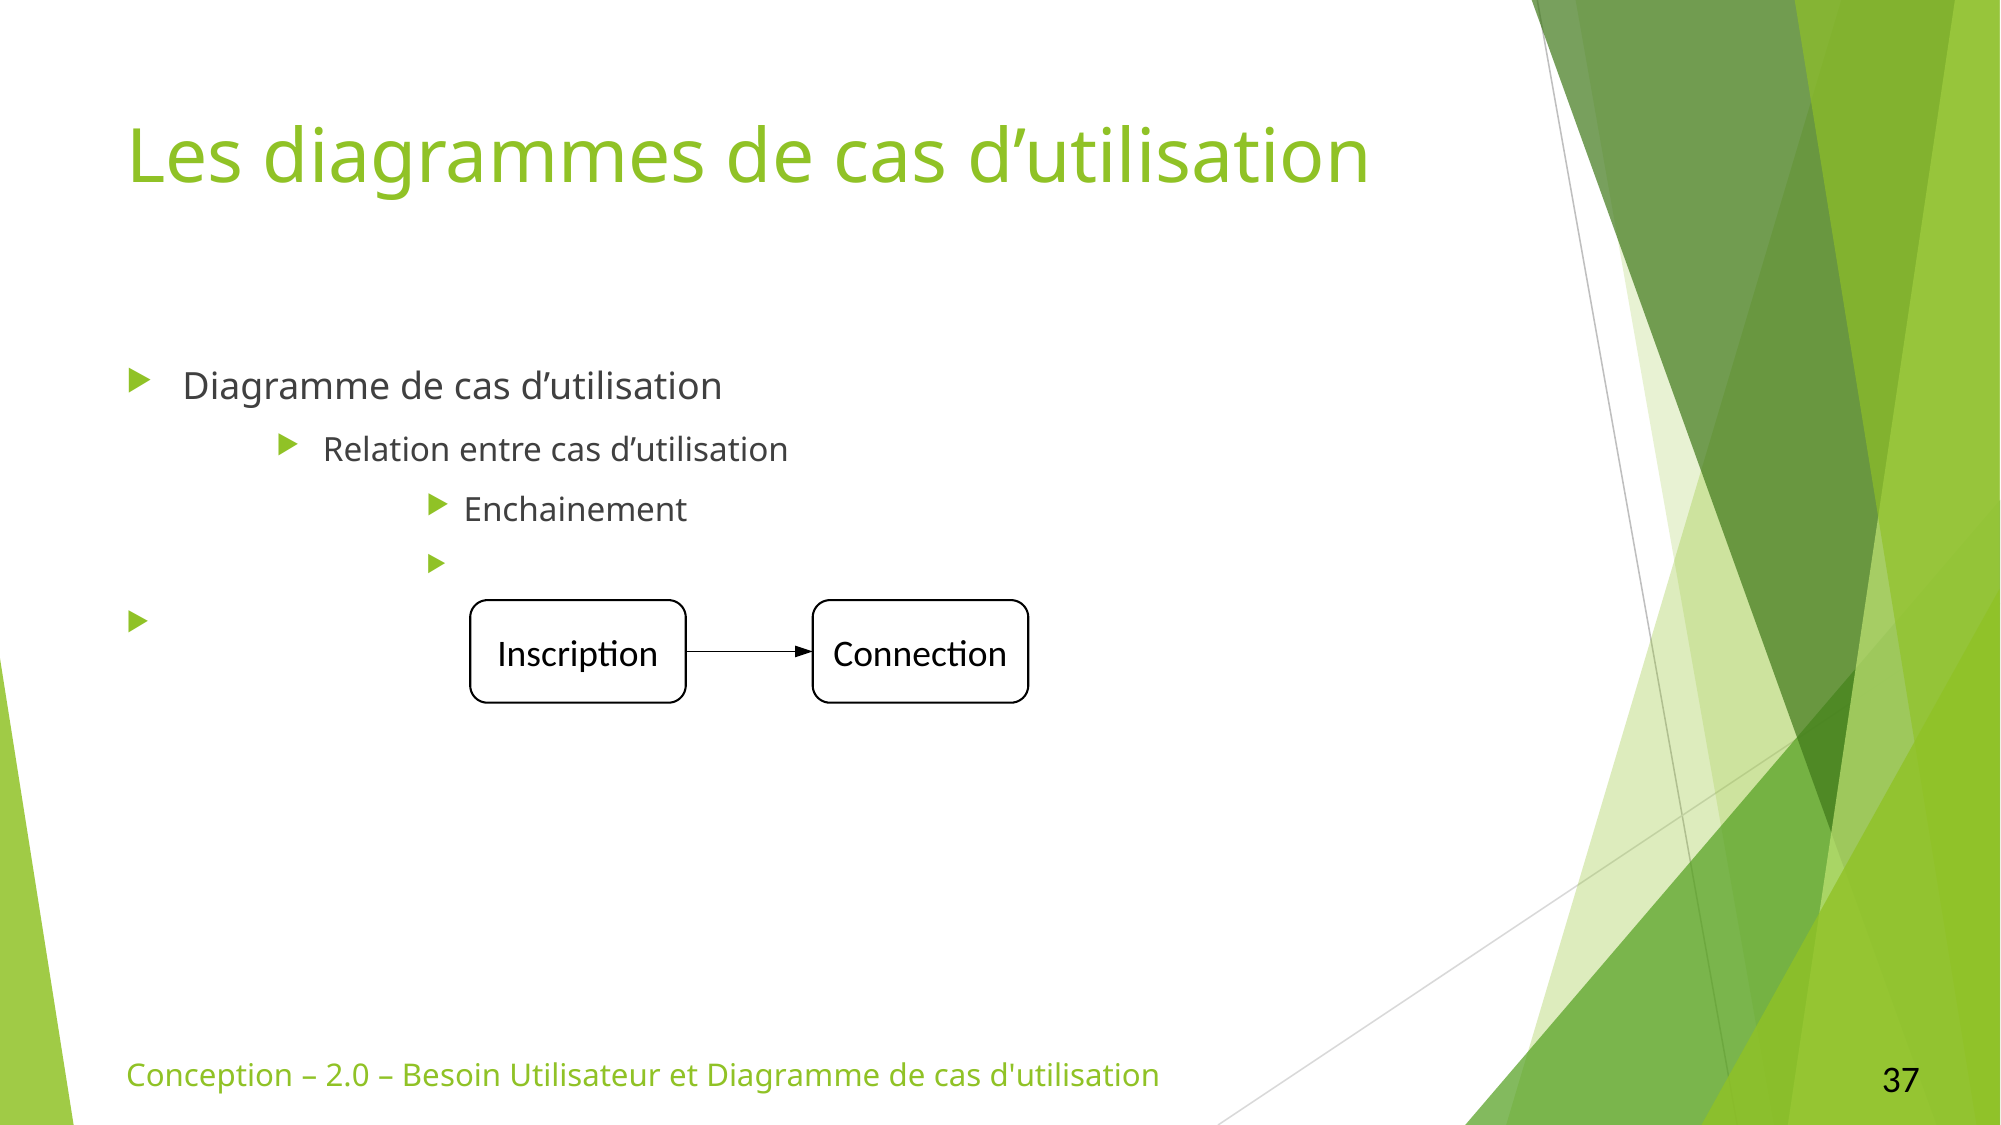

# Les diagrammes de cas d’utilisation
Diagramme de cas d’utilisation
Relation entre cas d’utilisation
Enchainement
Inscription
Connection
Conception – 2.0 – Besoin Utilisateur et Diagramme de cas d'utilisation